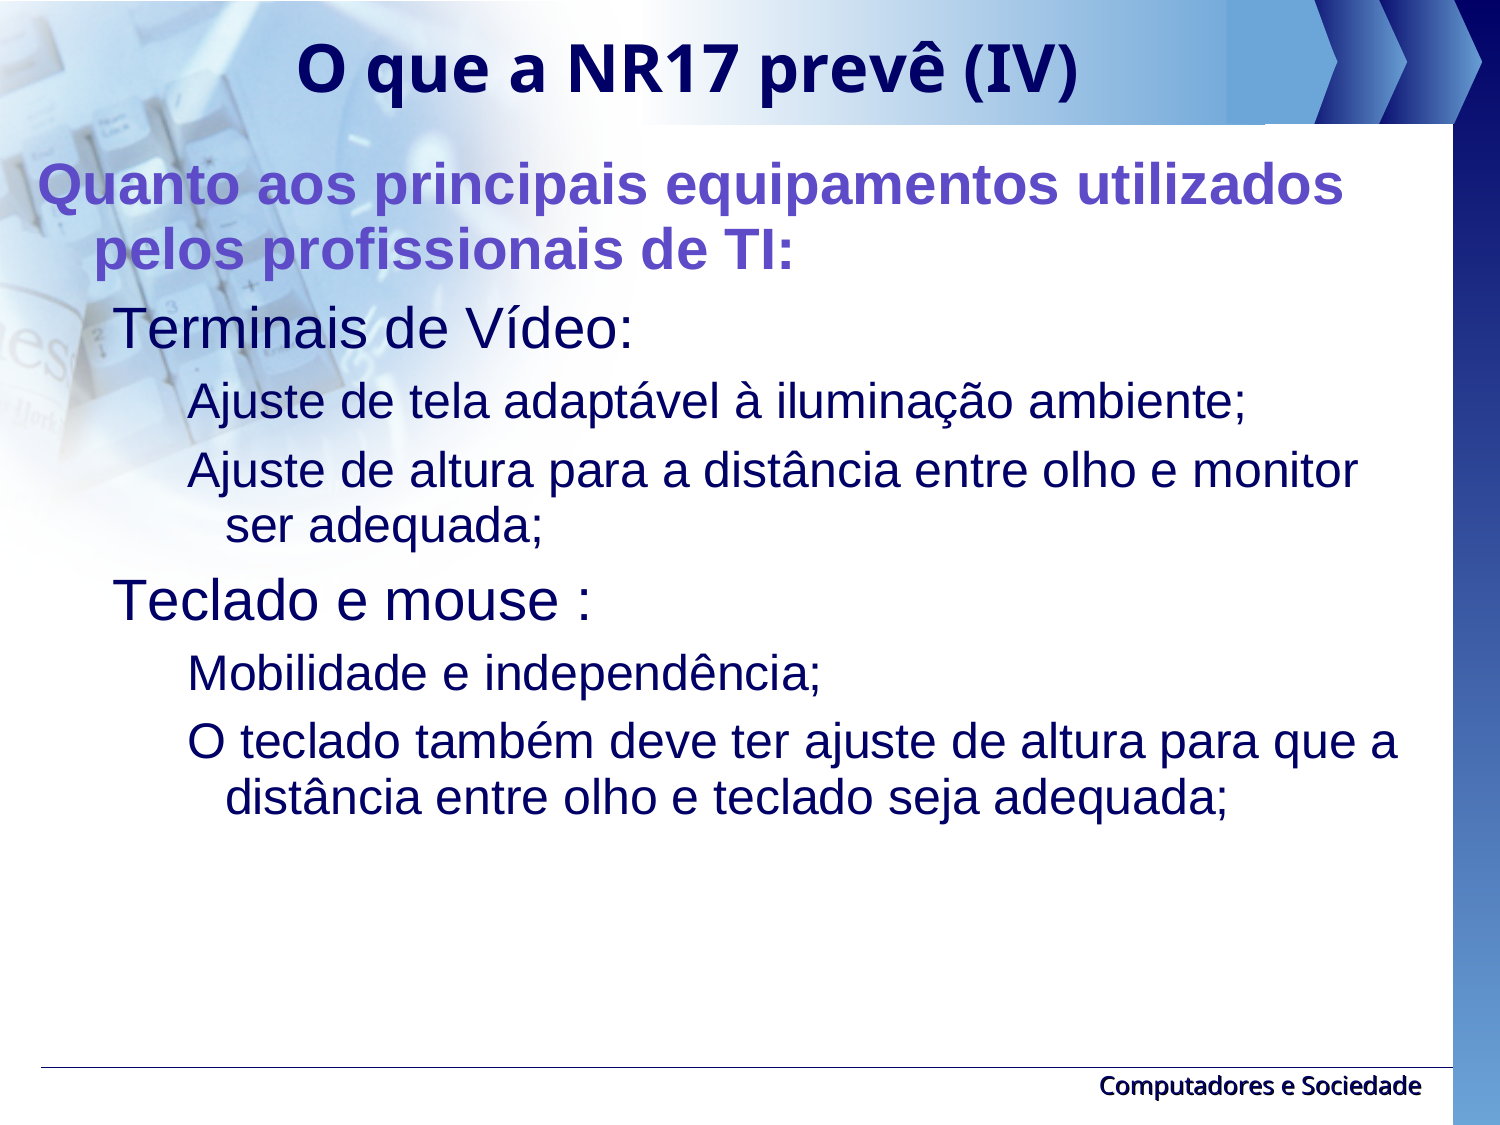

# O que a NR17 prevê (IV)
Quanto aos principais equipamentos utilizados pelos profissionais de TI:
Terminais de Vídeo:
Ajuste de tela adaptável à iluminação ambiente;
Ajuste de altura para a distância entre olho e monitor ser adequada;
Teclado e mouse :
Mobilidade e independência;
O teclado também deve ter ajuste de altura para que a distância entre olho e teclado seja adequada;